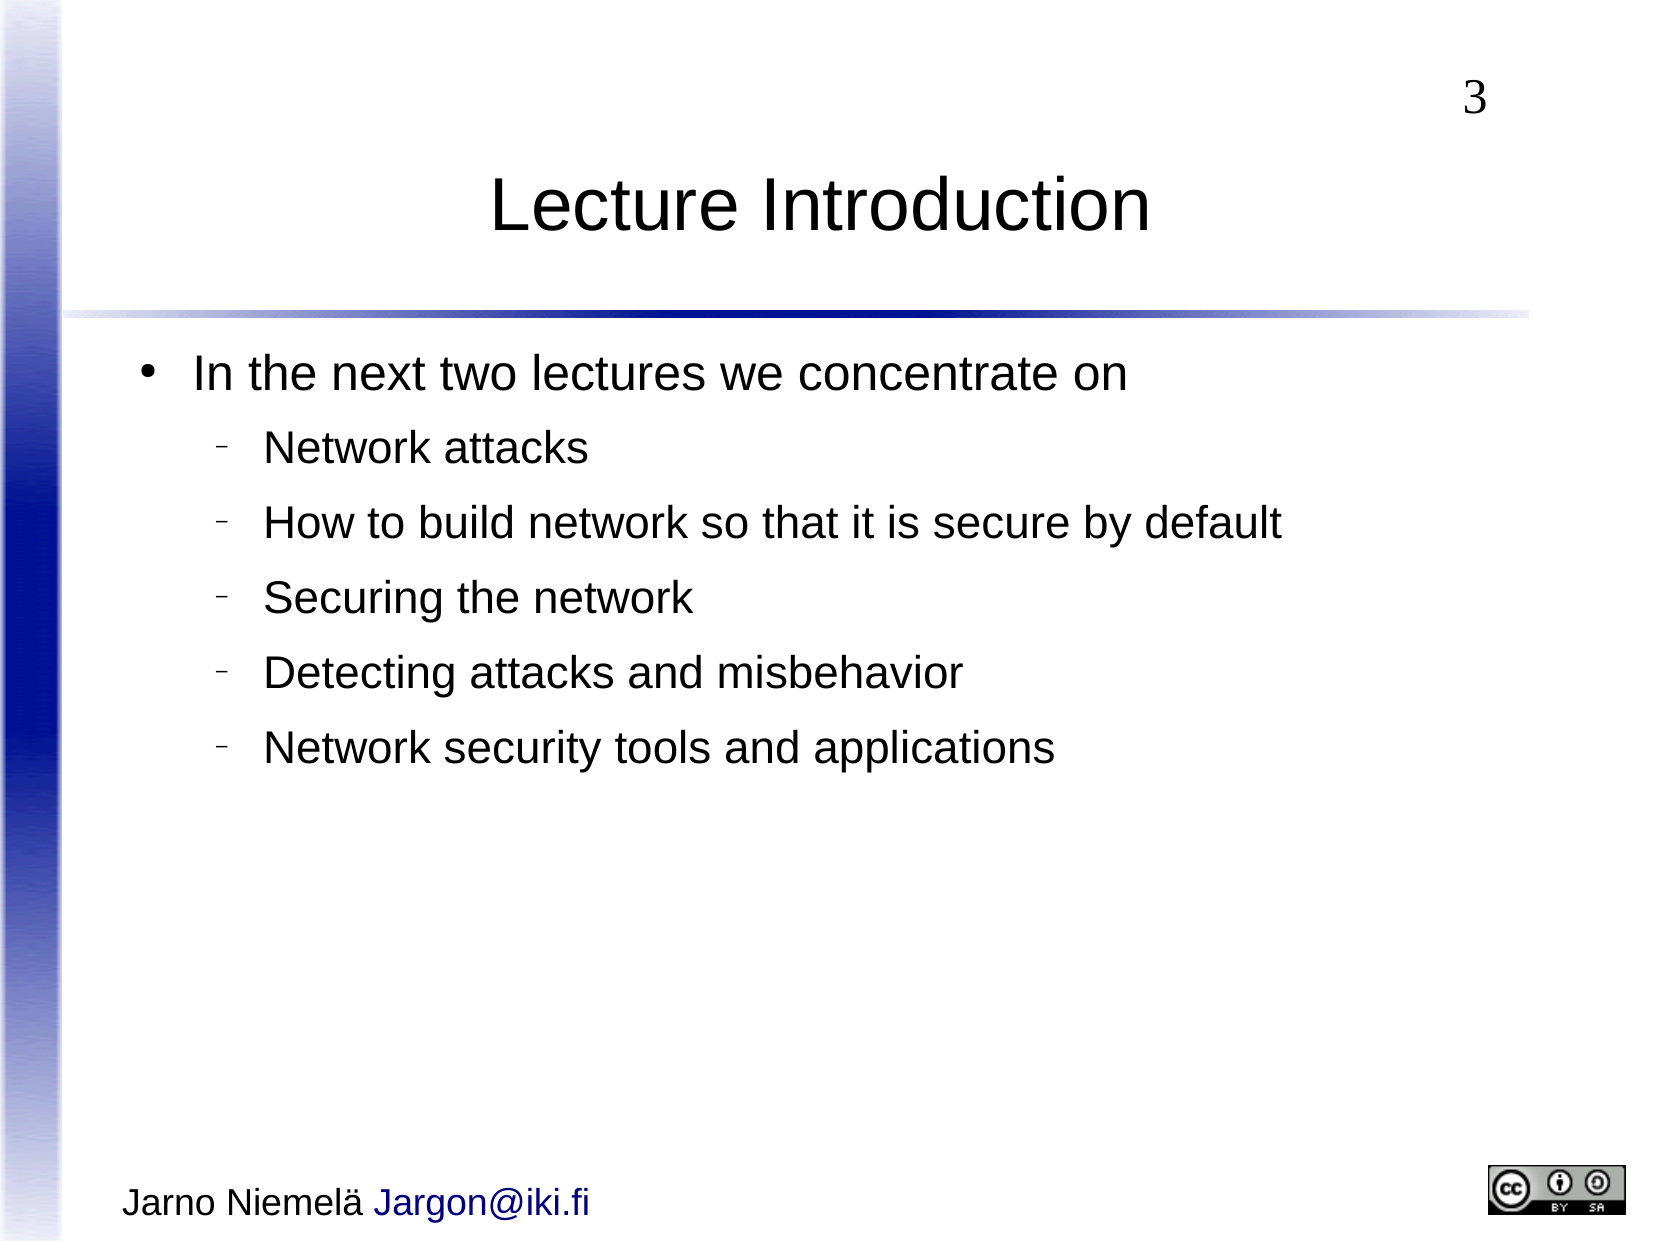

# Lecture Introduction
In the next two lectures we concentrate on
Network attacks
How to build network so that it is secure by default
Securing the network
Detecting attacks and misbehavior
Network security tools and applications